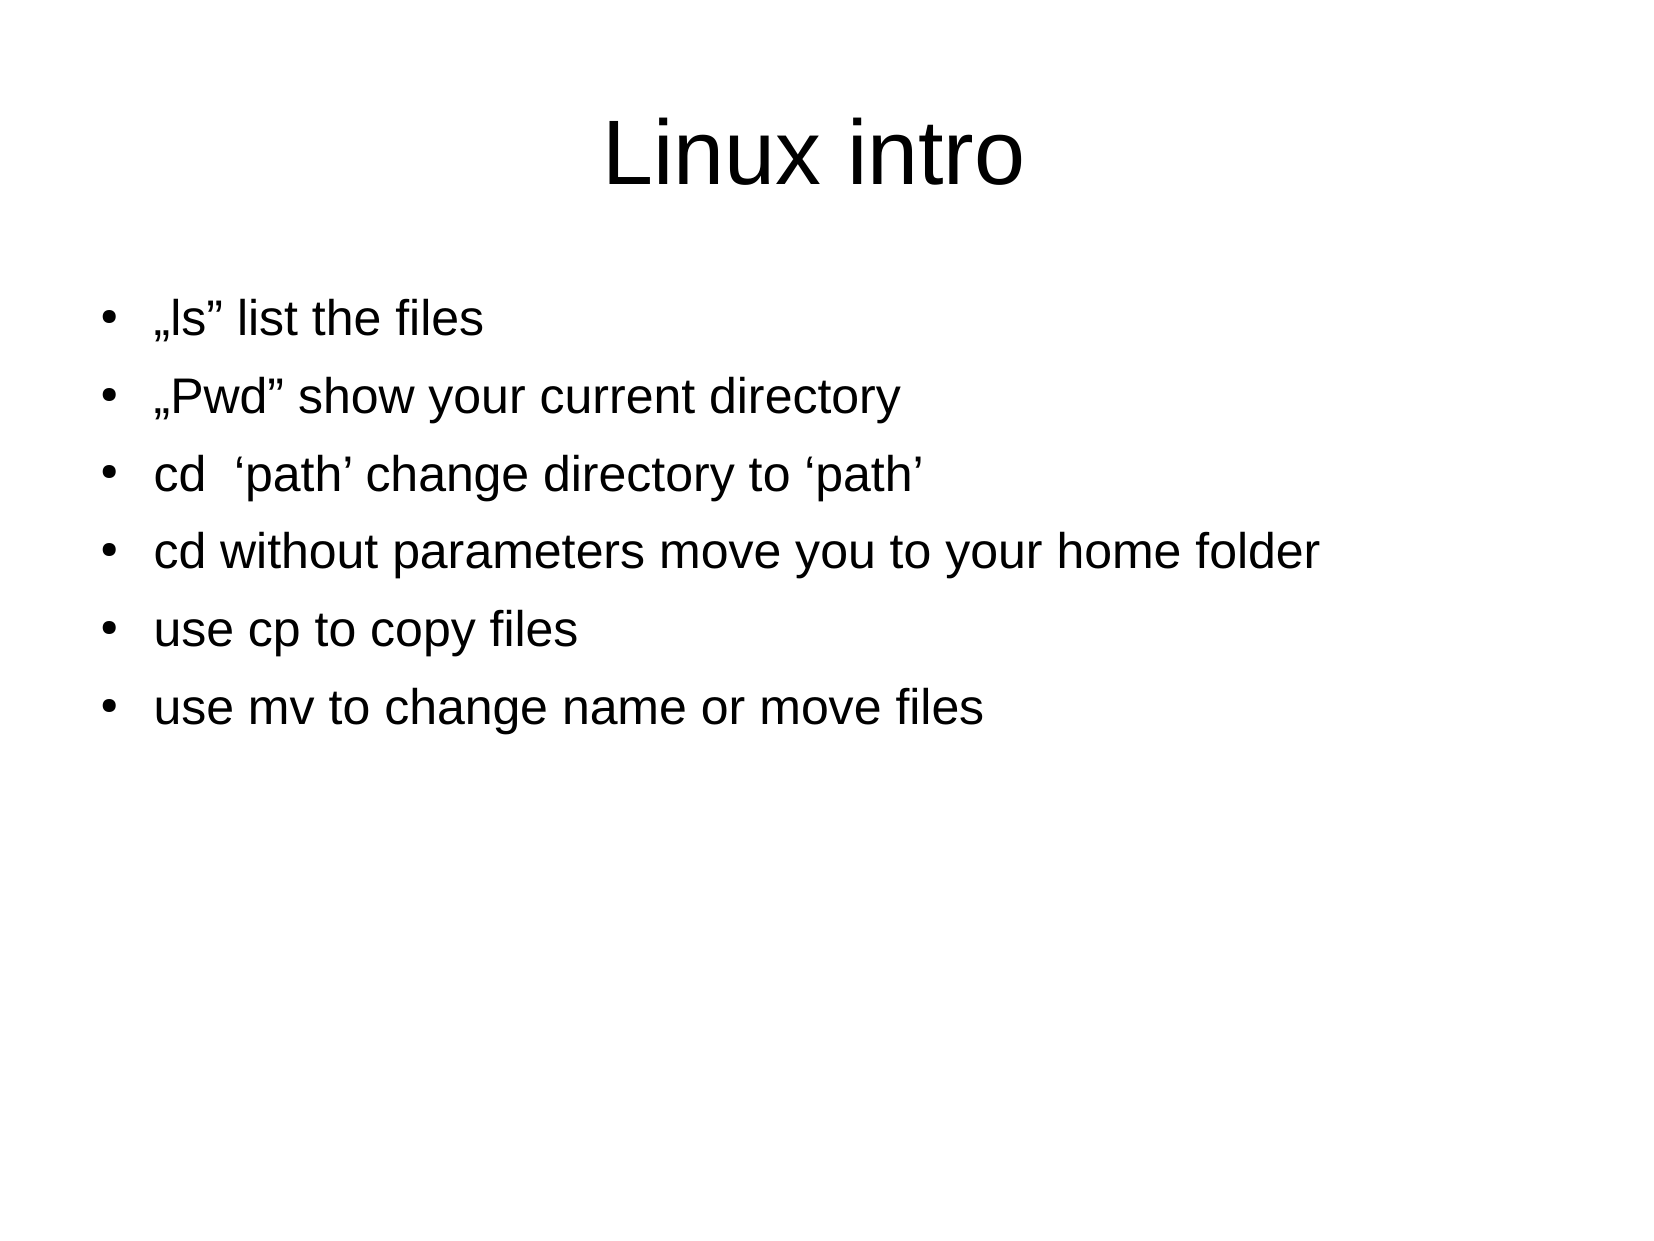

# Linux intro
„ls” list the files
„Pwd” show your current directory
cd ‘path’ change directory to ‘path’
cd without parameters move you to your home folder
use cp to copy files
use mv to change name or move files